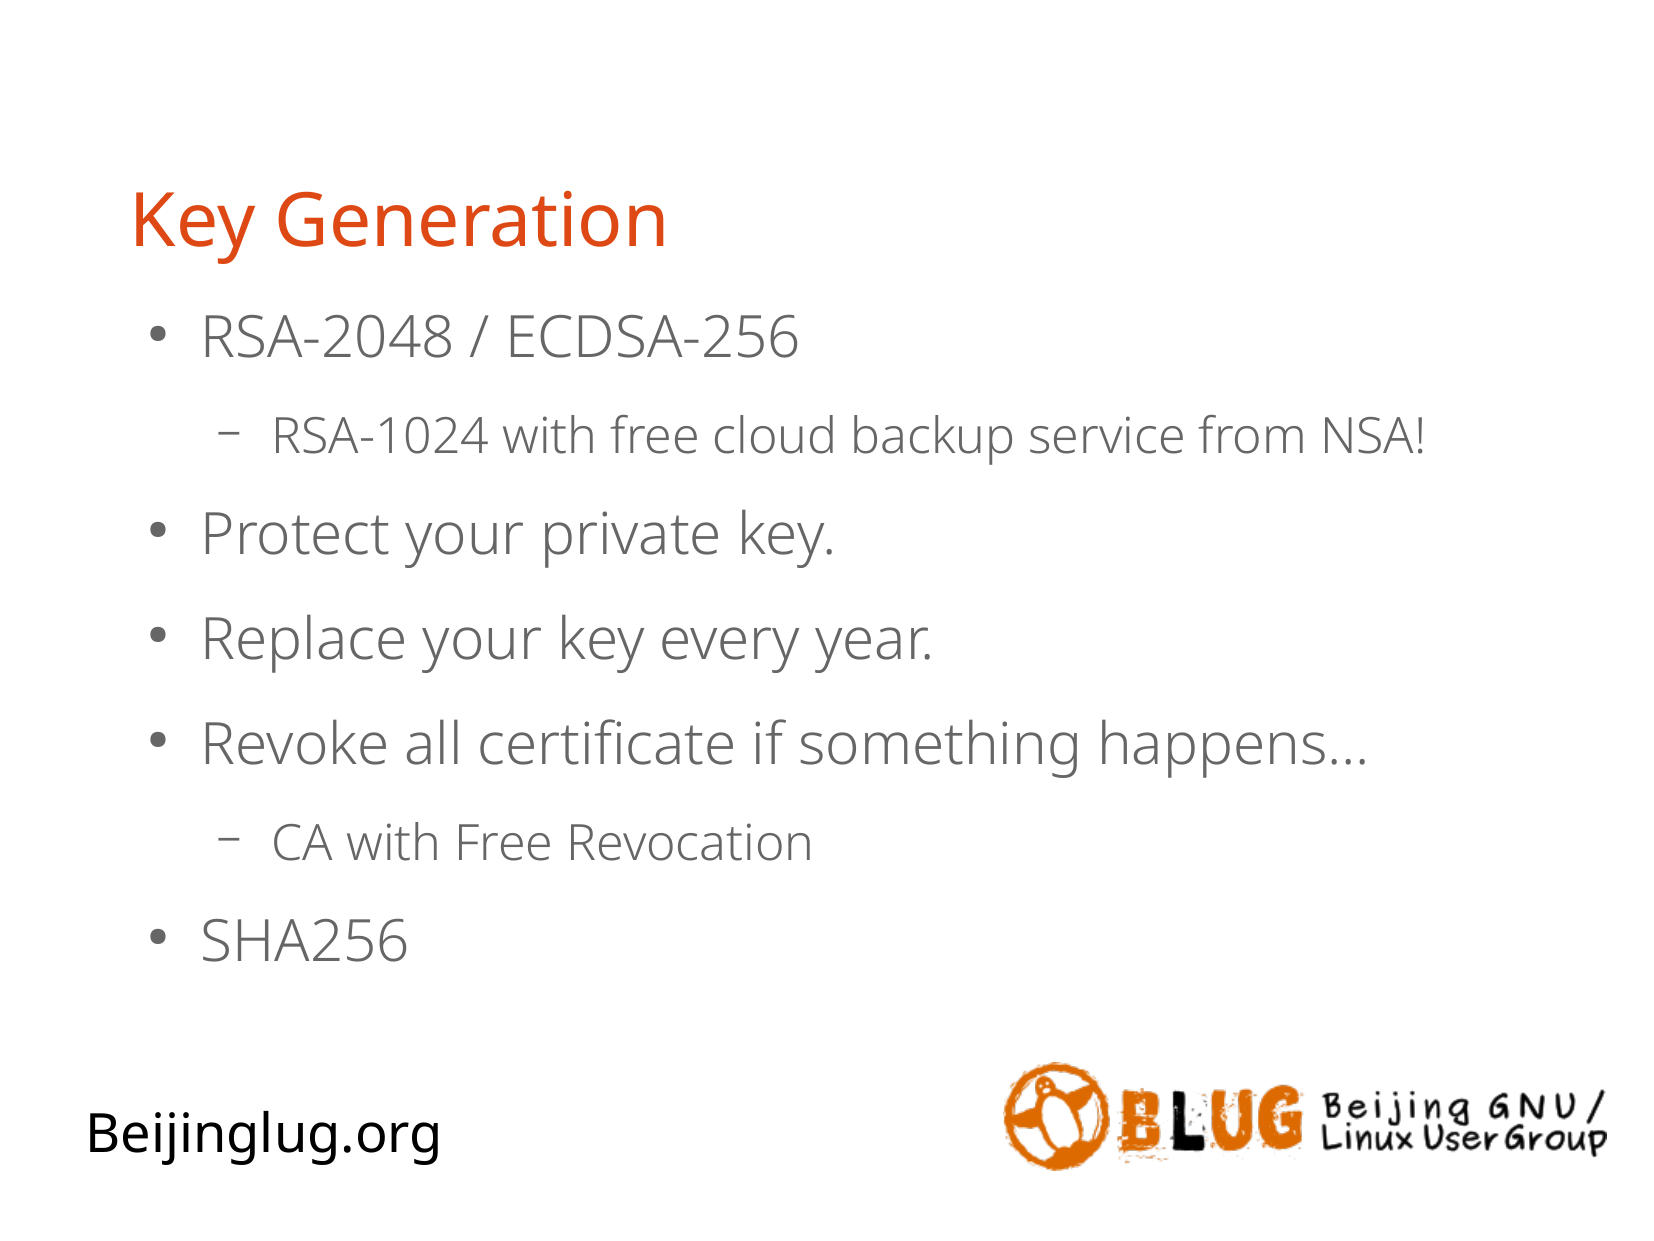

# Key Generation
RSA-2048 / ECDSA-256
RSA-1024 with free cloud backup service from NSA!
Protect your private key.
Replace your key every year.
Revoke all certificate if something happens...
CA with Free Revocation
SHA256